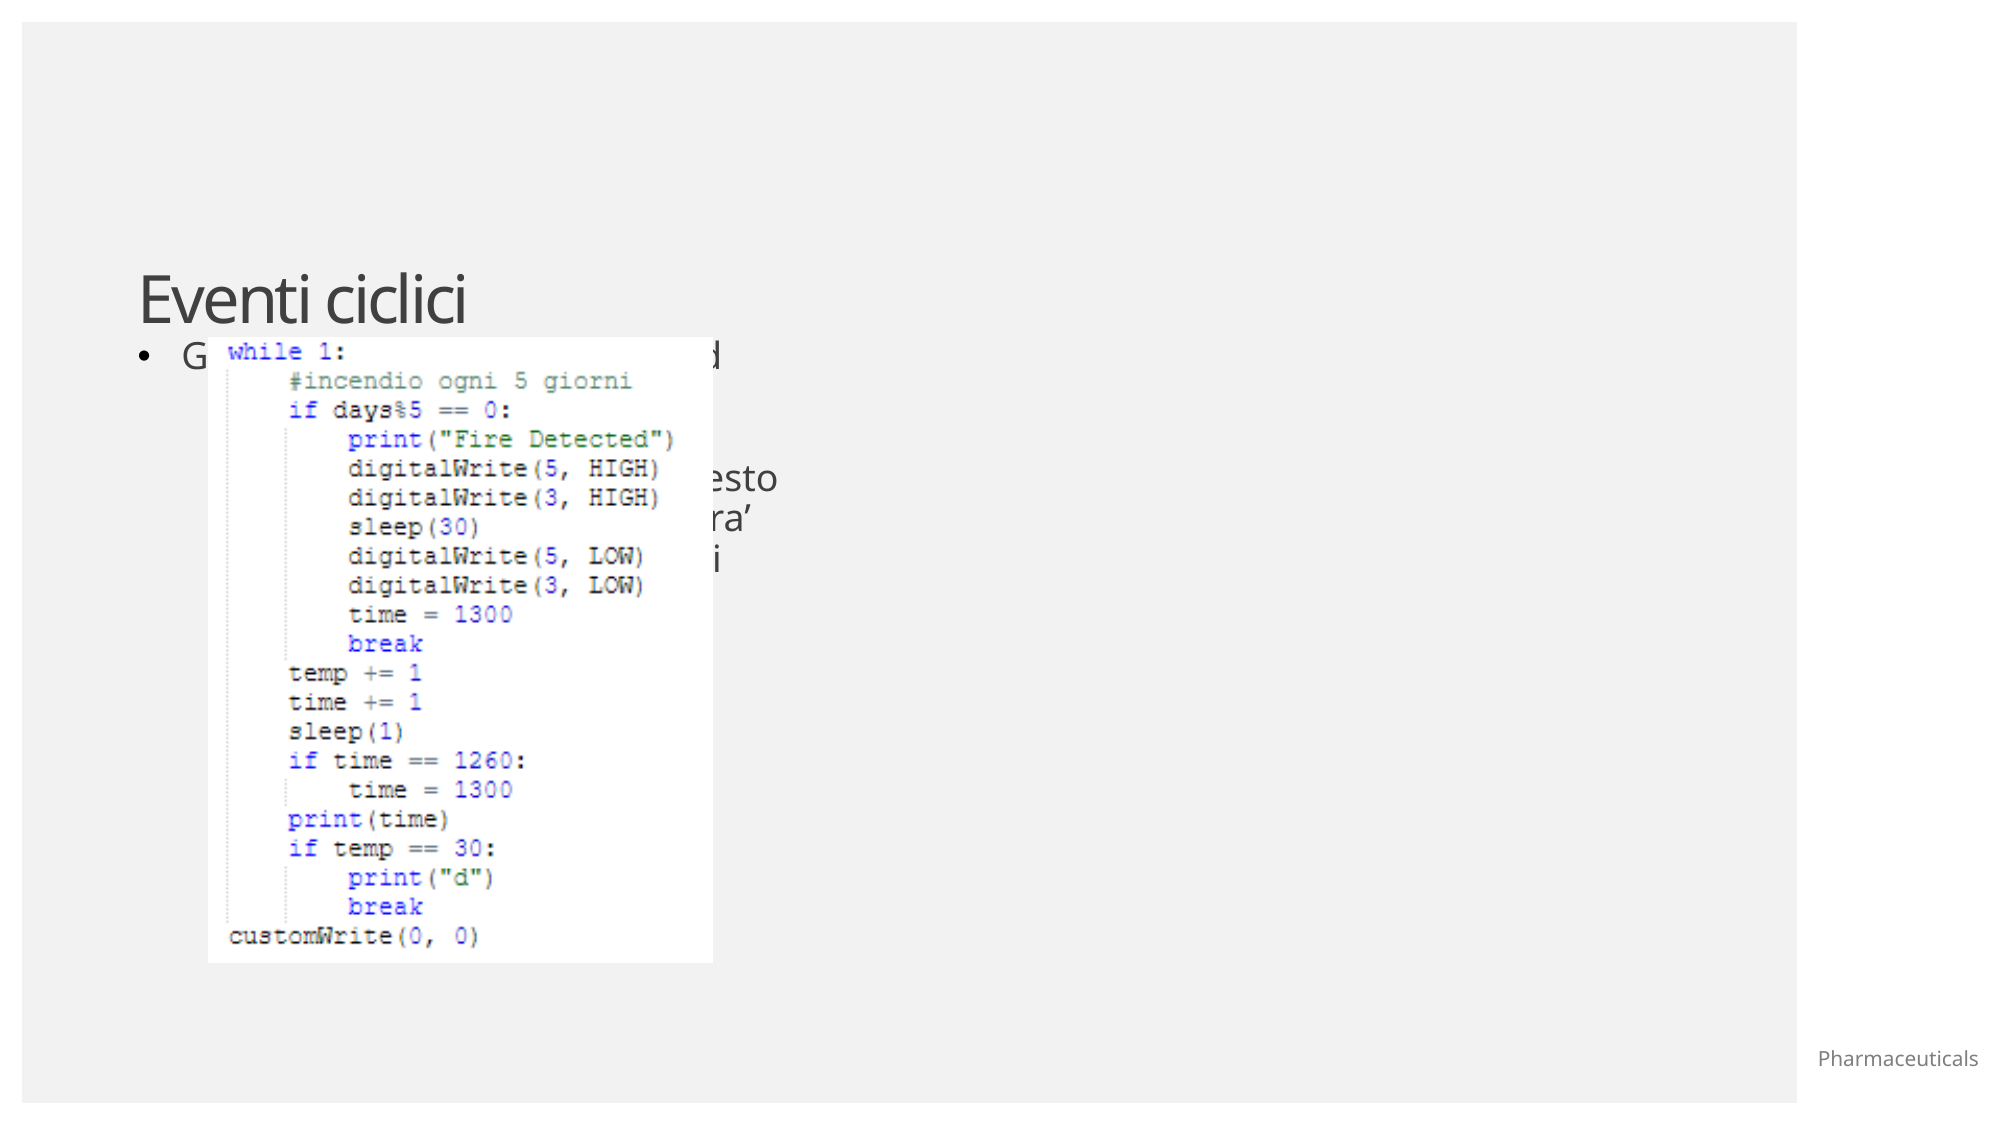

# Eventi ciclici
Gli eventi ciclici controllano, ad una determinate ora, se il giorno e’ divisibile per un determinato numero, in questo caso 5, se lo e’ allora eseguira’ una semplice successione di eventi che simboleggiano l’evento, in questo caso l’allarme e gli sprinkler.